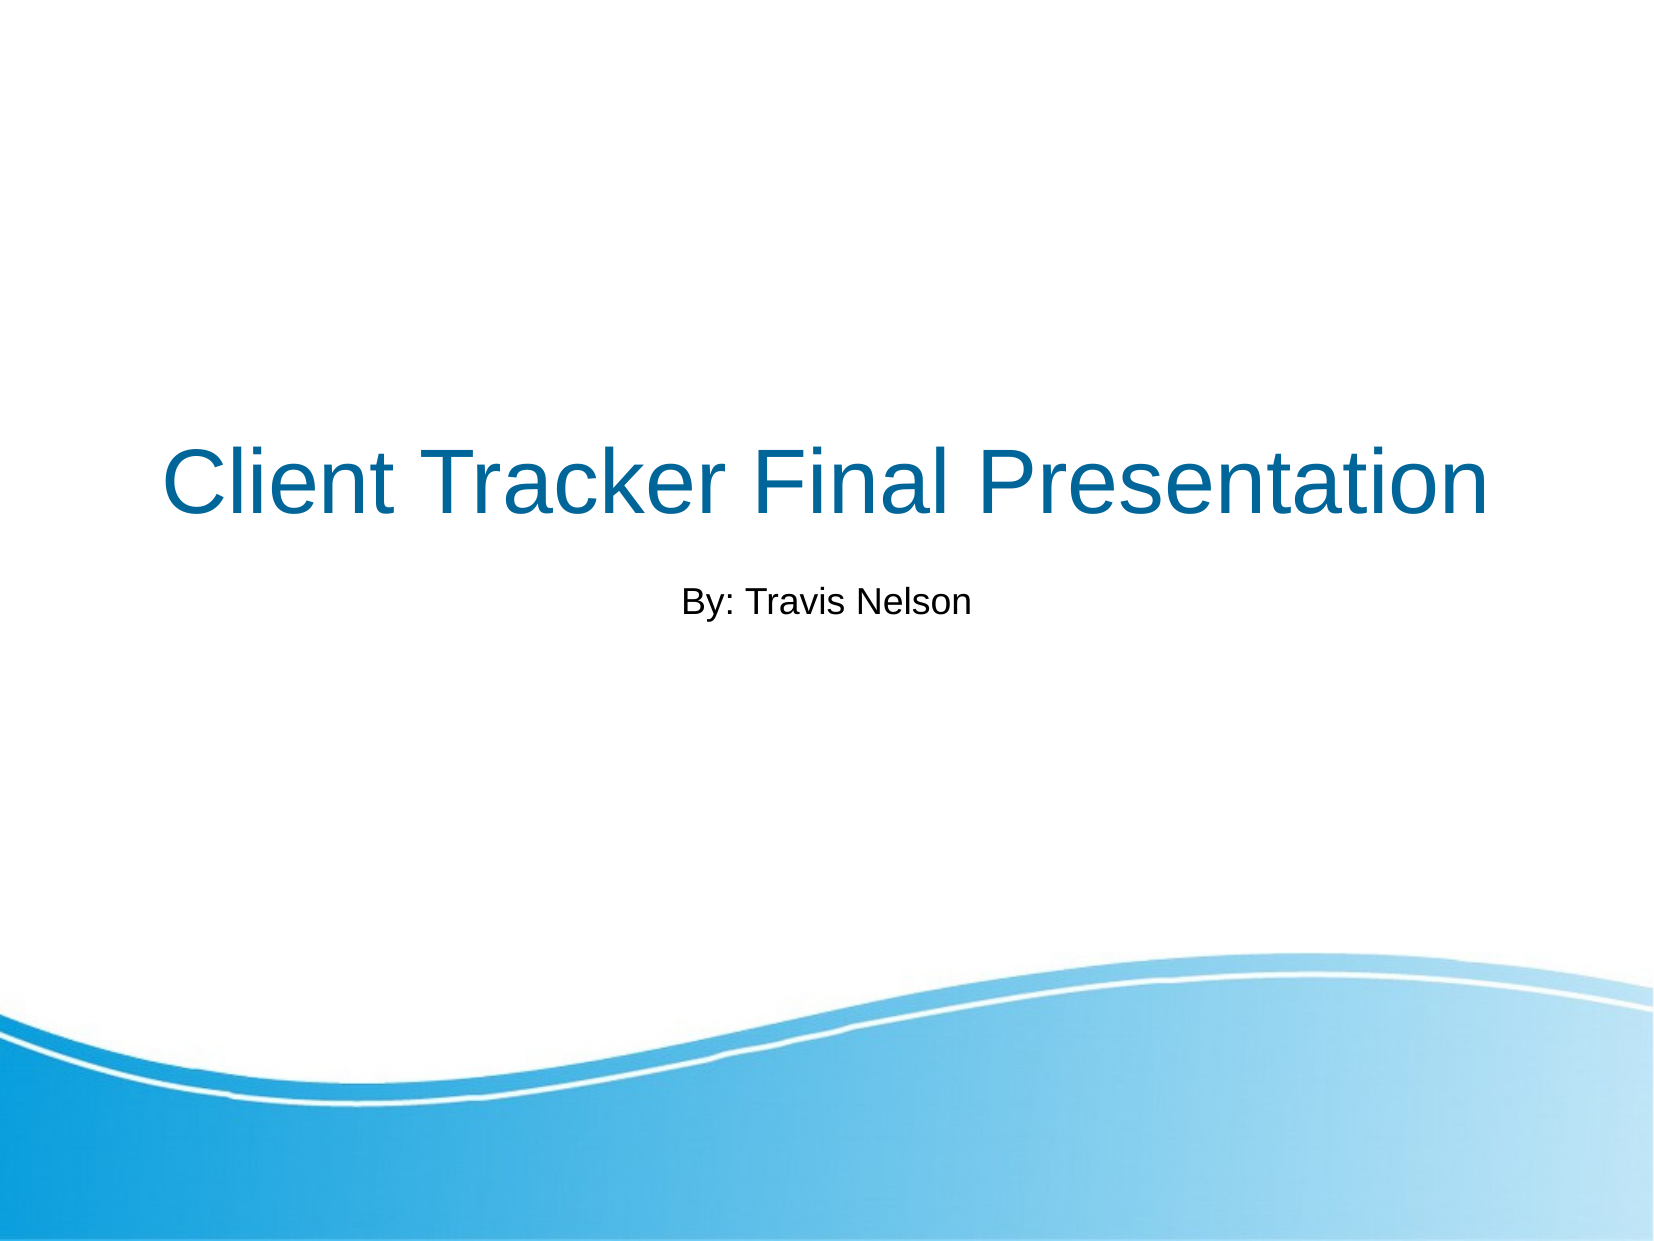

# Client Tracker Final Presentation
By: Travis Nelson